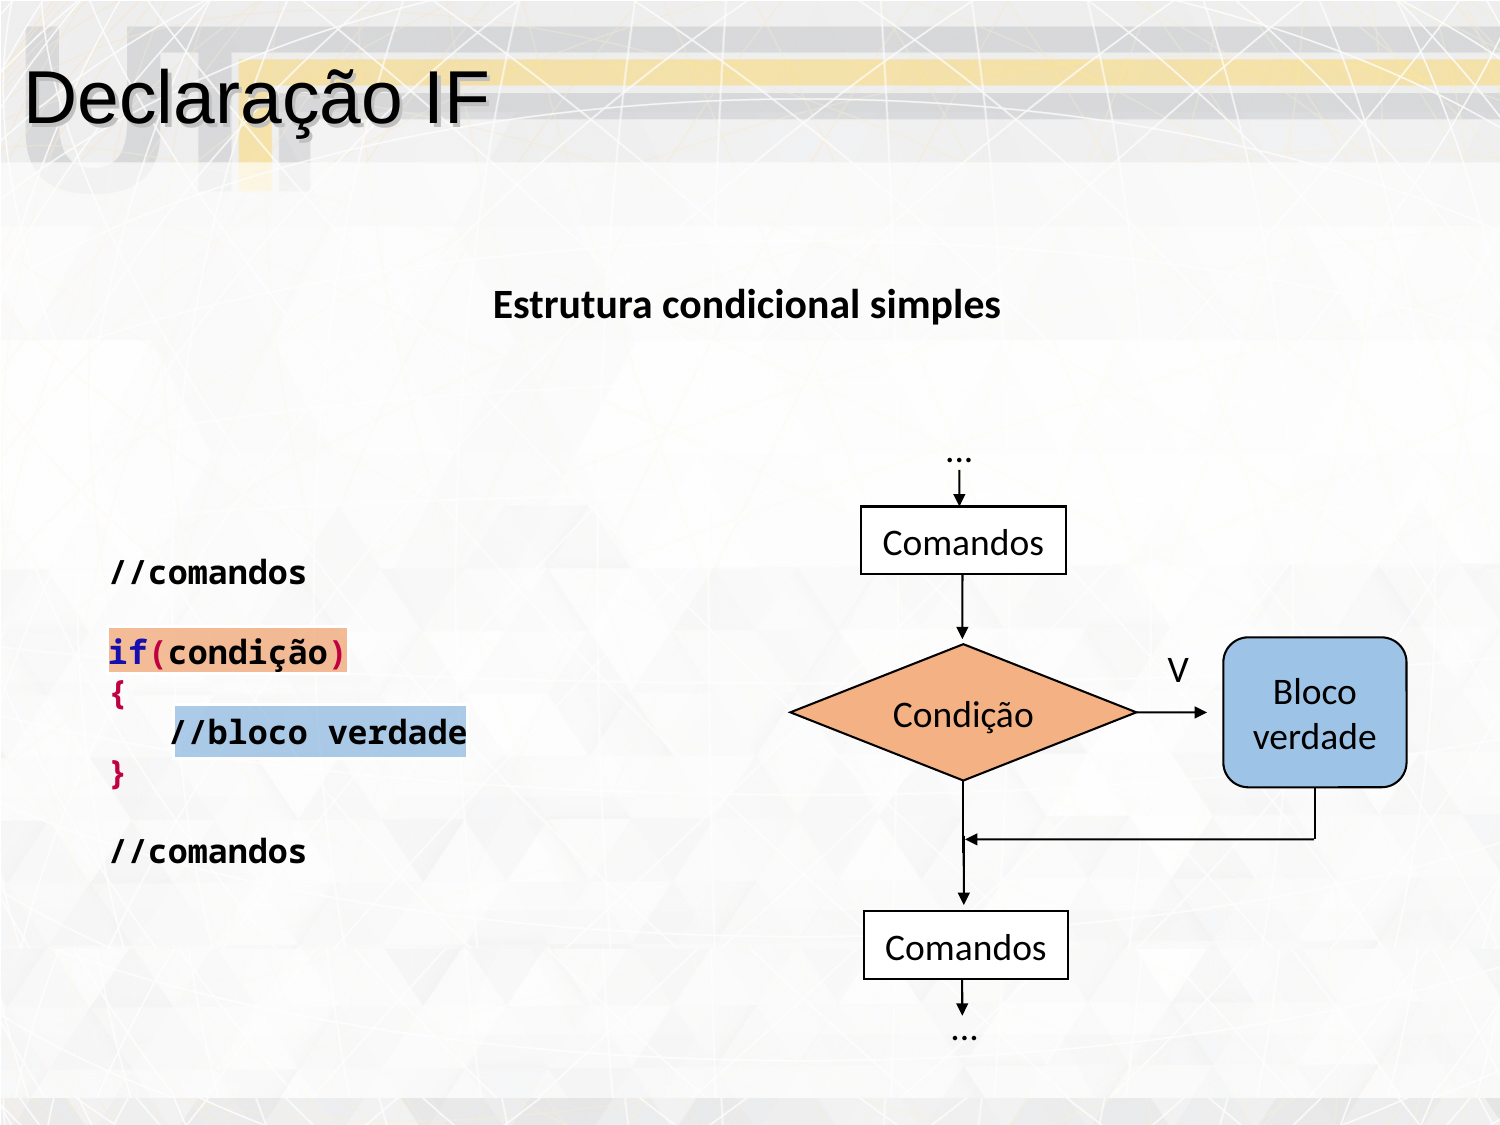

# Declaração IF
Estrutura condicional simples
...
Comandos
//comandos
if(condição)
{
 //bloco verdade
}
//comandos
V
Bloco verdade
Condição
Comandos
...